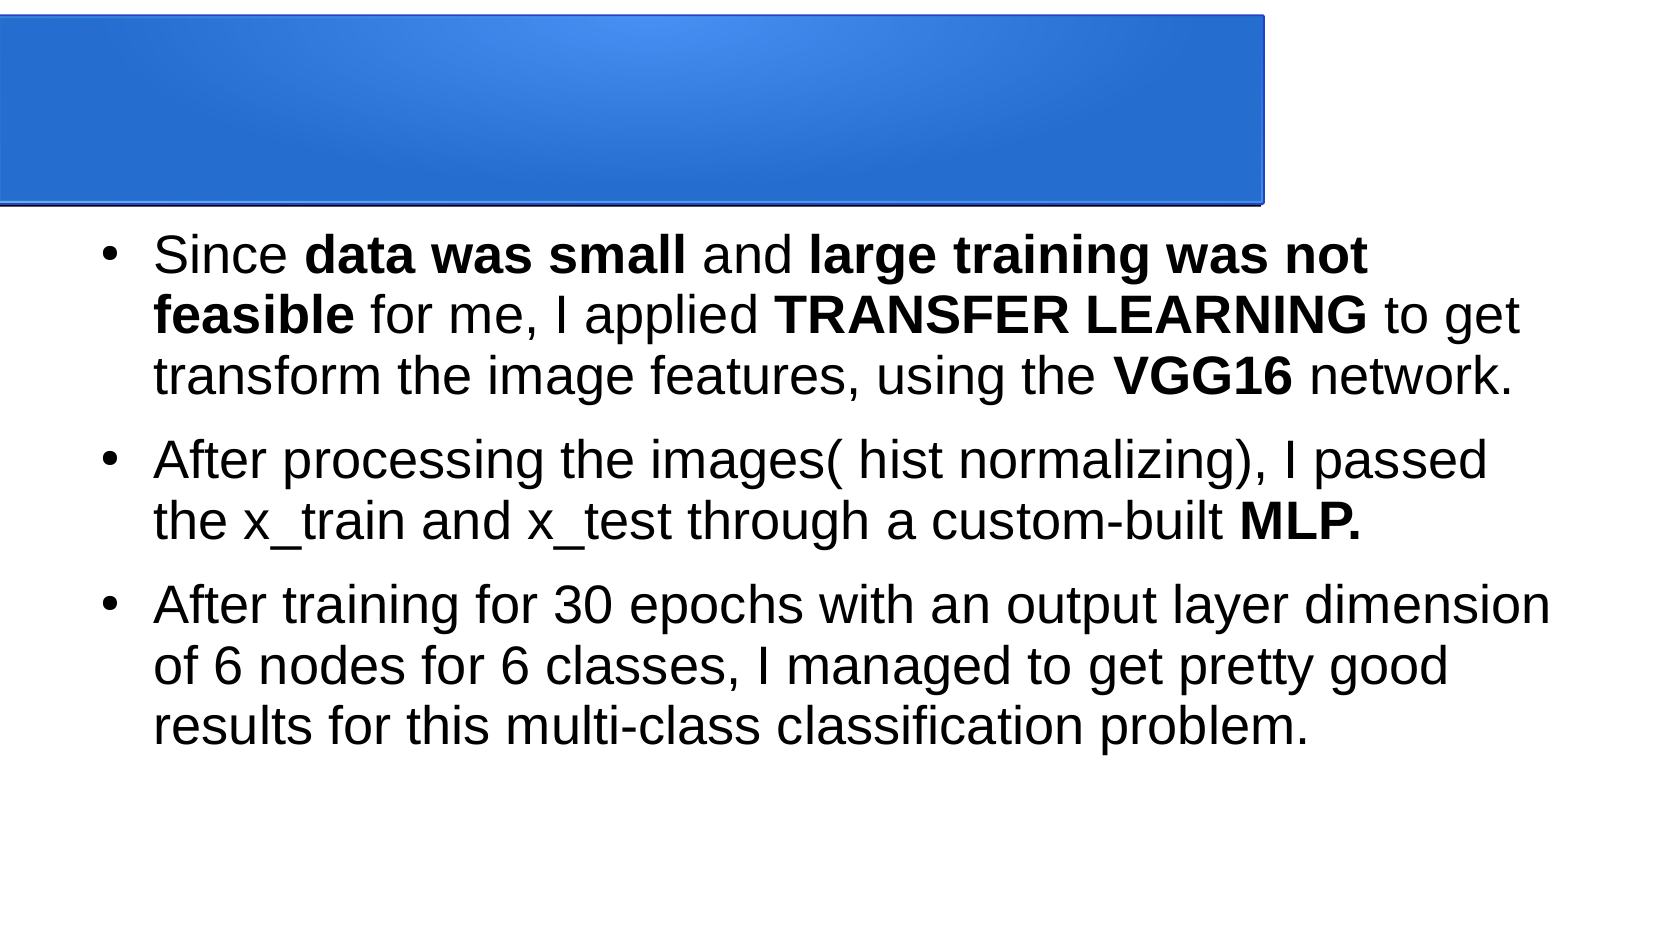

#
Since data was small and large training was not feasible for me, I applied TRANSFER LEARNING to get transform the image features, using the VGG16 network.
After processing the images( hist normalizing), I passed the x_train and x_test through a custom-built MLP.
After training for 30 epochs with an output layer dimension of 6 nodes for 6 classes, I managed to get pretty good results for this multi-class classification problem.